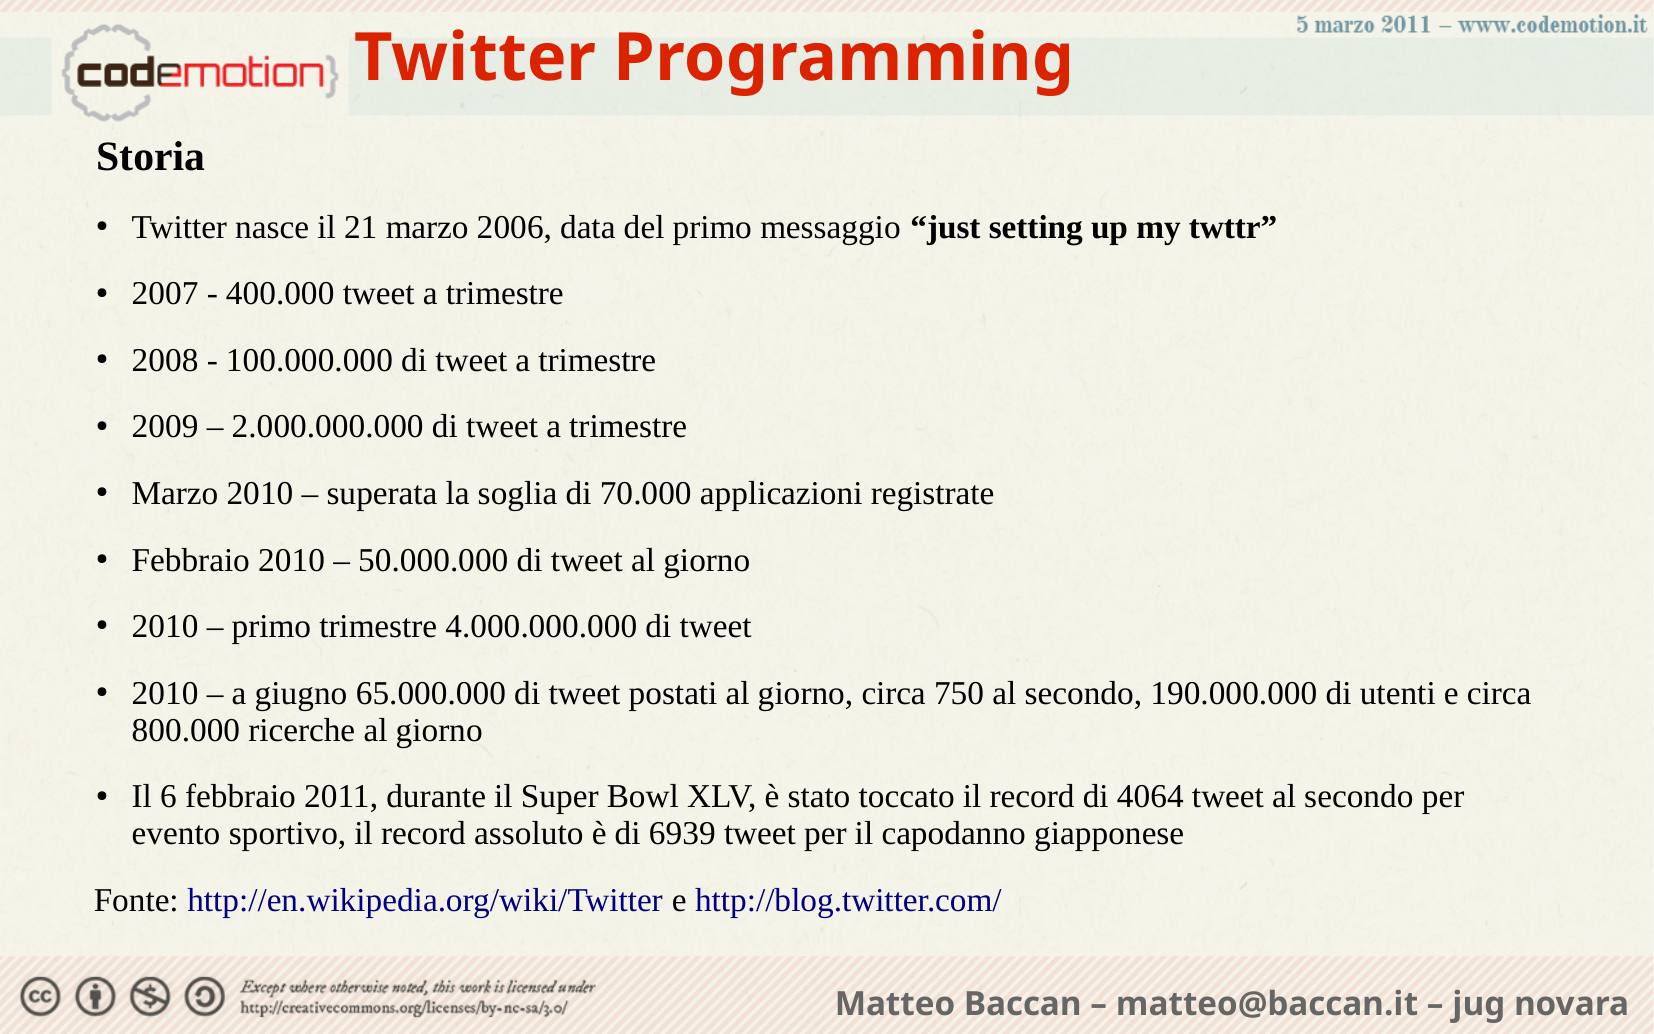

# Twitter Programming
Storia
Twitter nasce il 21 marzo 2006, data del primo messaggio “just setting up my twttr”
2007 - 400.000 tweet a trimestre
2008 - 100.000.000 di tweet a trimestre
2009 – 2.000.000.000 di tweet a trimestre
Marzo 2010 – superata la soglia di 70.000 applicazioni registrate
Febbraio 2010 – 50.000.000 di tweet al giorno
2010 – primo trimestre 4.000.000.000 di tweet
2010 – a giugno 65.000.000 di tweet postati al giorno, circa 750 al secondo, 190.000.000 di utenti e circa 800.000 ricerche al giorno
Il 6 febbraio 2011, durante il Super Bowl XLV, è stato toccato il record di 4064 tweet al secondo per evento sportivo, il record assoluto è di 6939 tweet per il capodanno giapponese
 Fonte: http://en.wikipedia.org/wiki/Twitter e http://blog.twitter.com/
4
Twitter Programming - Matteo Baccan - matteo@baccan.it